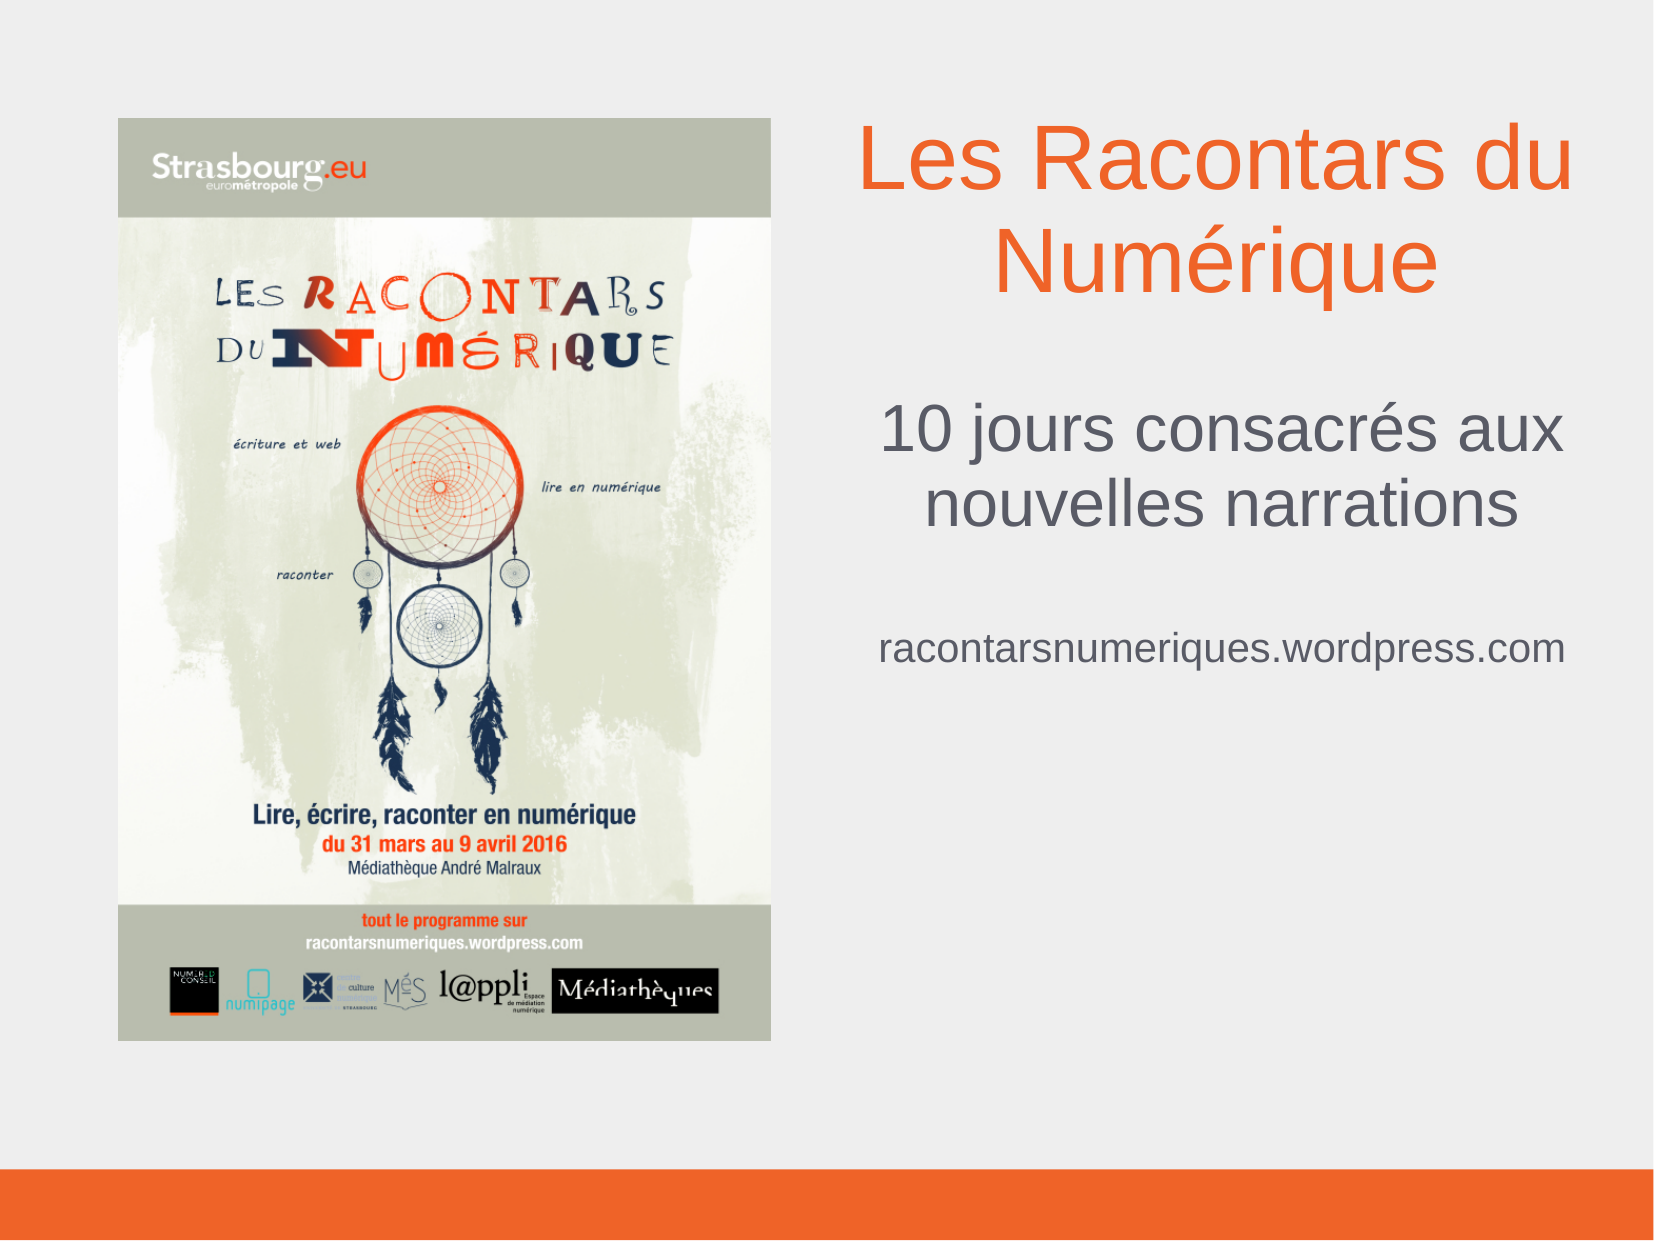

Les Racontars du Numérique
10 jours consacrés aux nouvelles narrations
racontarsnumeriques.wordpress.com